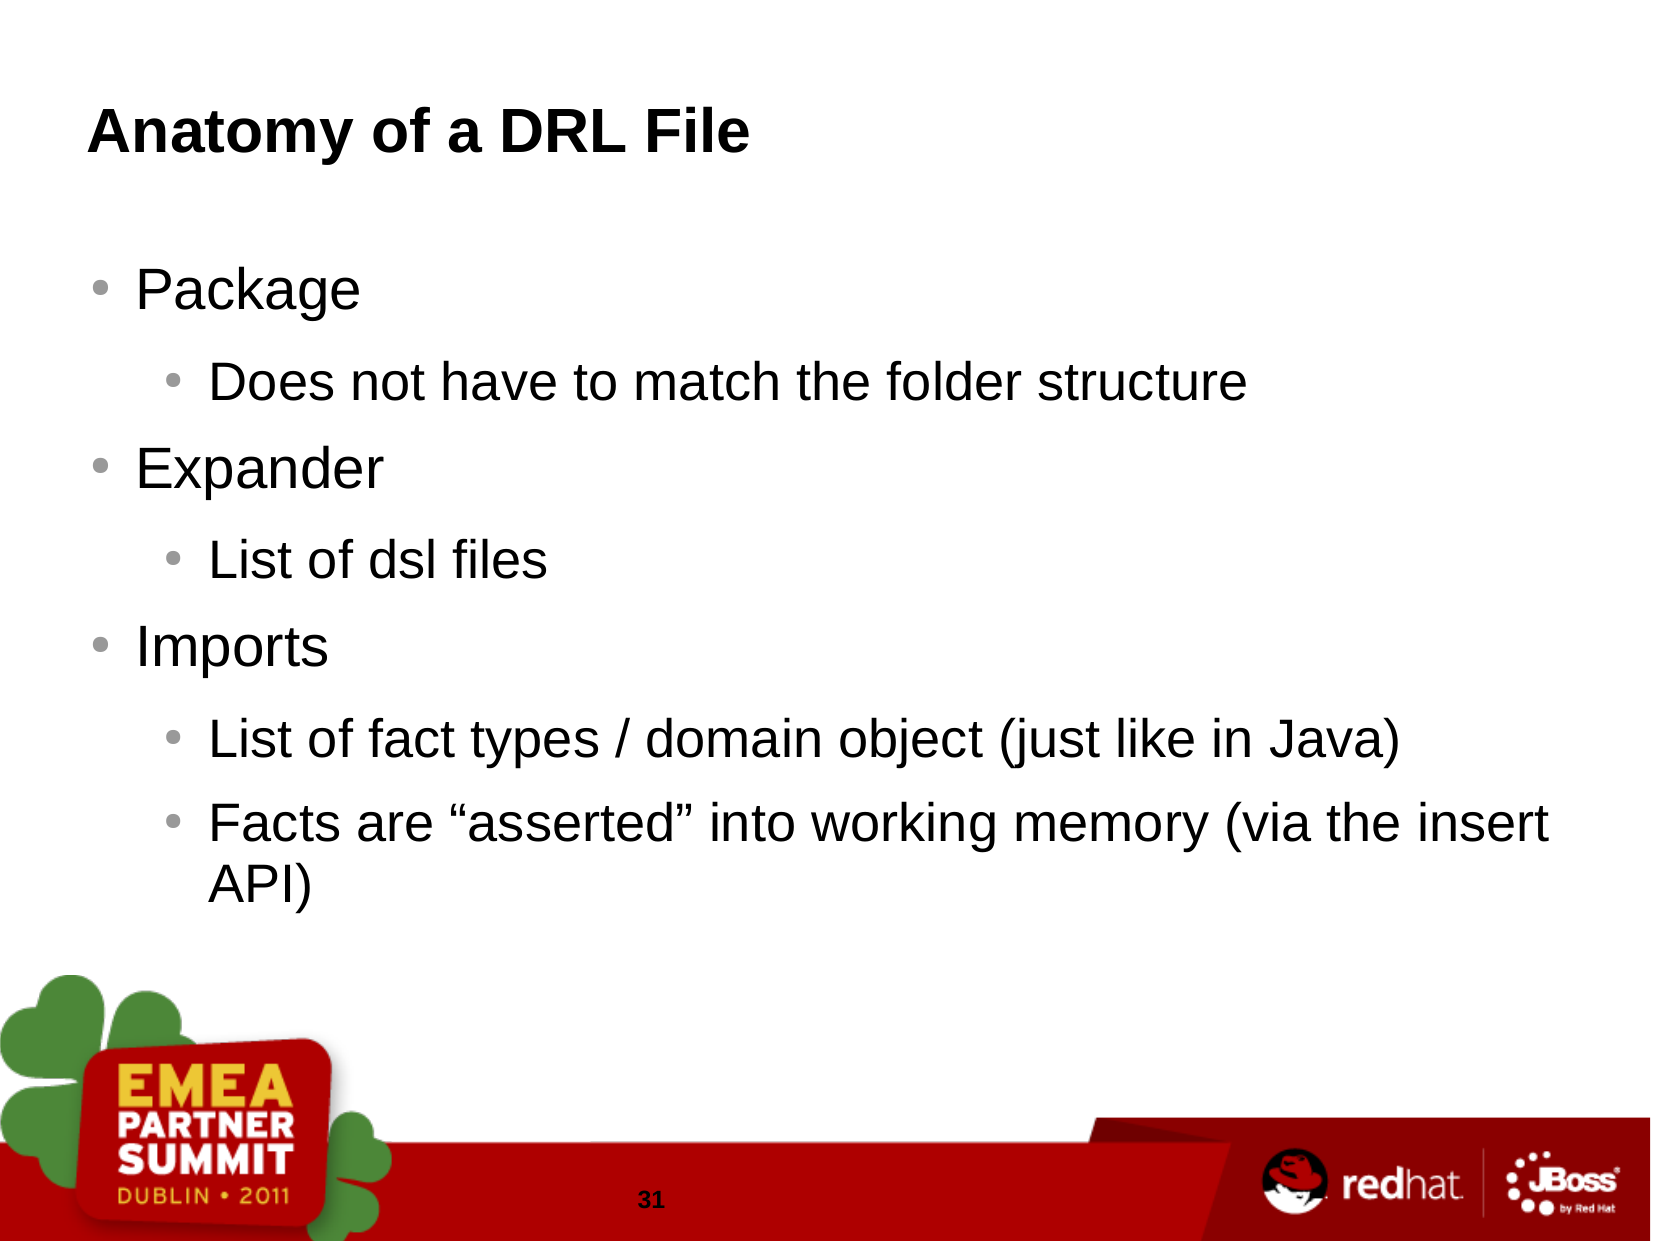

# Anatomy of a DRL File
Package
Does not have to match the folder structure
Expander
List of dsl files
Imports
List of fact types / domain object (just like in Java)
Facts are “asserted” into working memory (via the insert API)